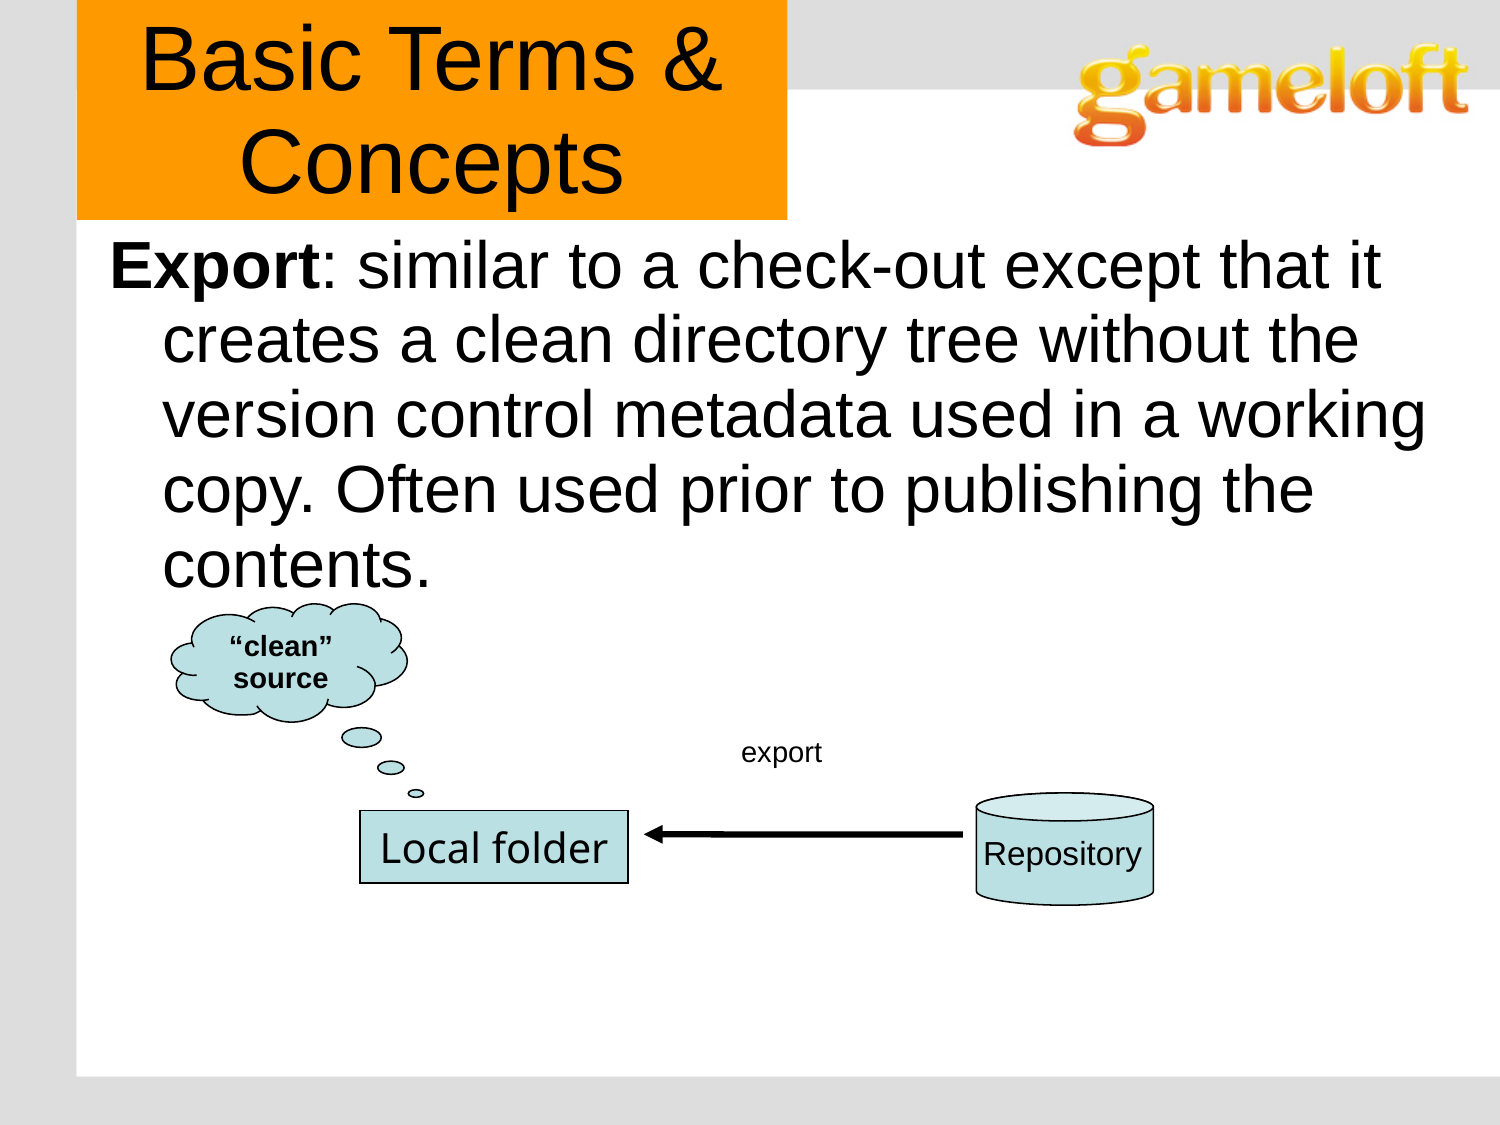

# Basic Terms & Concepts
Export: similar to a check-out except that it creates a clean directory tree without the version control metadata used in a working copy. Often used prior to publishing the contents.
“clean” source
export
Repository
Local folder